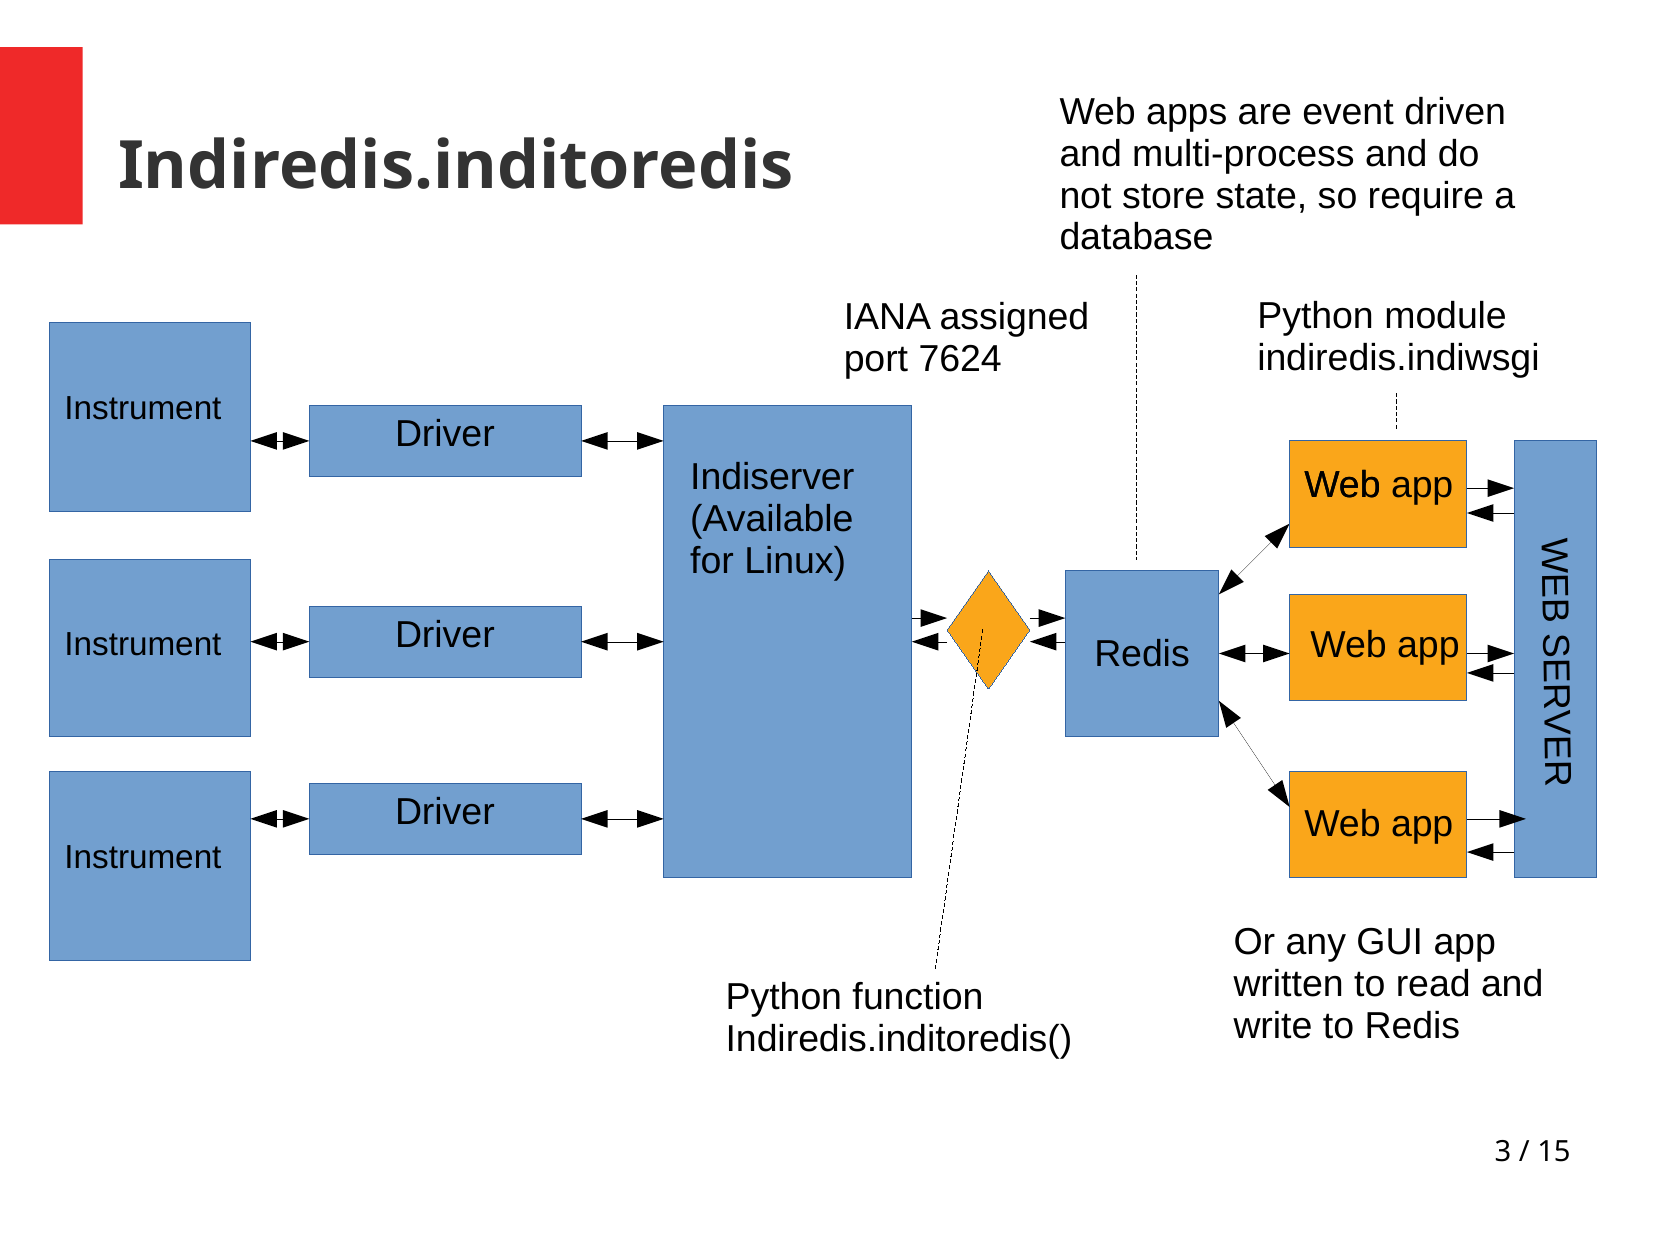

# Indiredis.inditoredis
Web apps are event driven and multi-process and do not store state, so require a database
Python module
indiredis.indiwsgi
IANA assigned port 7624
Instrument
Driver
Indiserver (Available for Linux)
Web app
Web
Redis
Driver
Web app
Instrument
WEB SERVER
Driver
Web app
Instrument
Or any GUI app written to read and write to Redis
Python function
Indiredis.inditoredis()
3